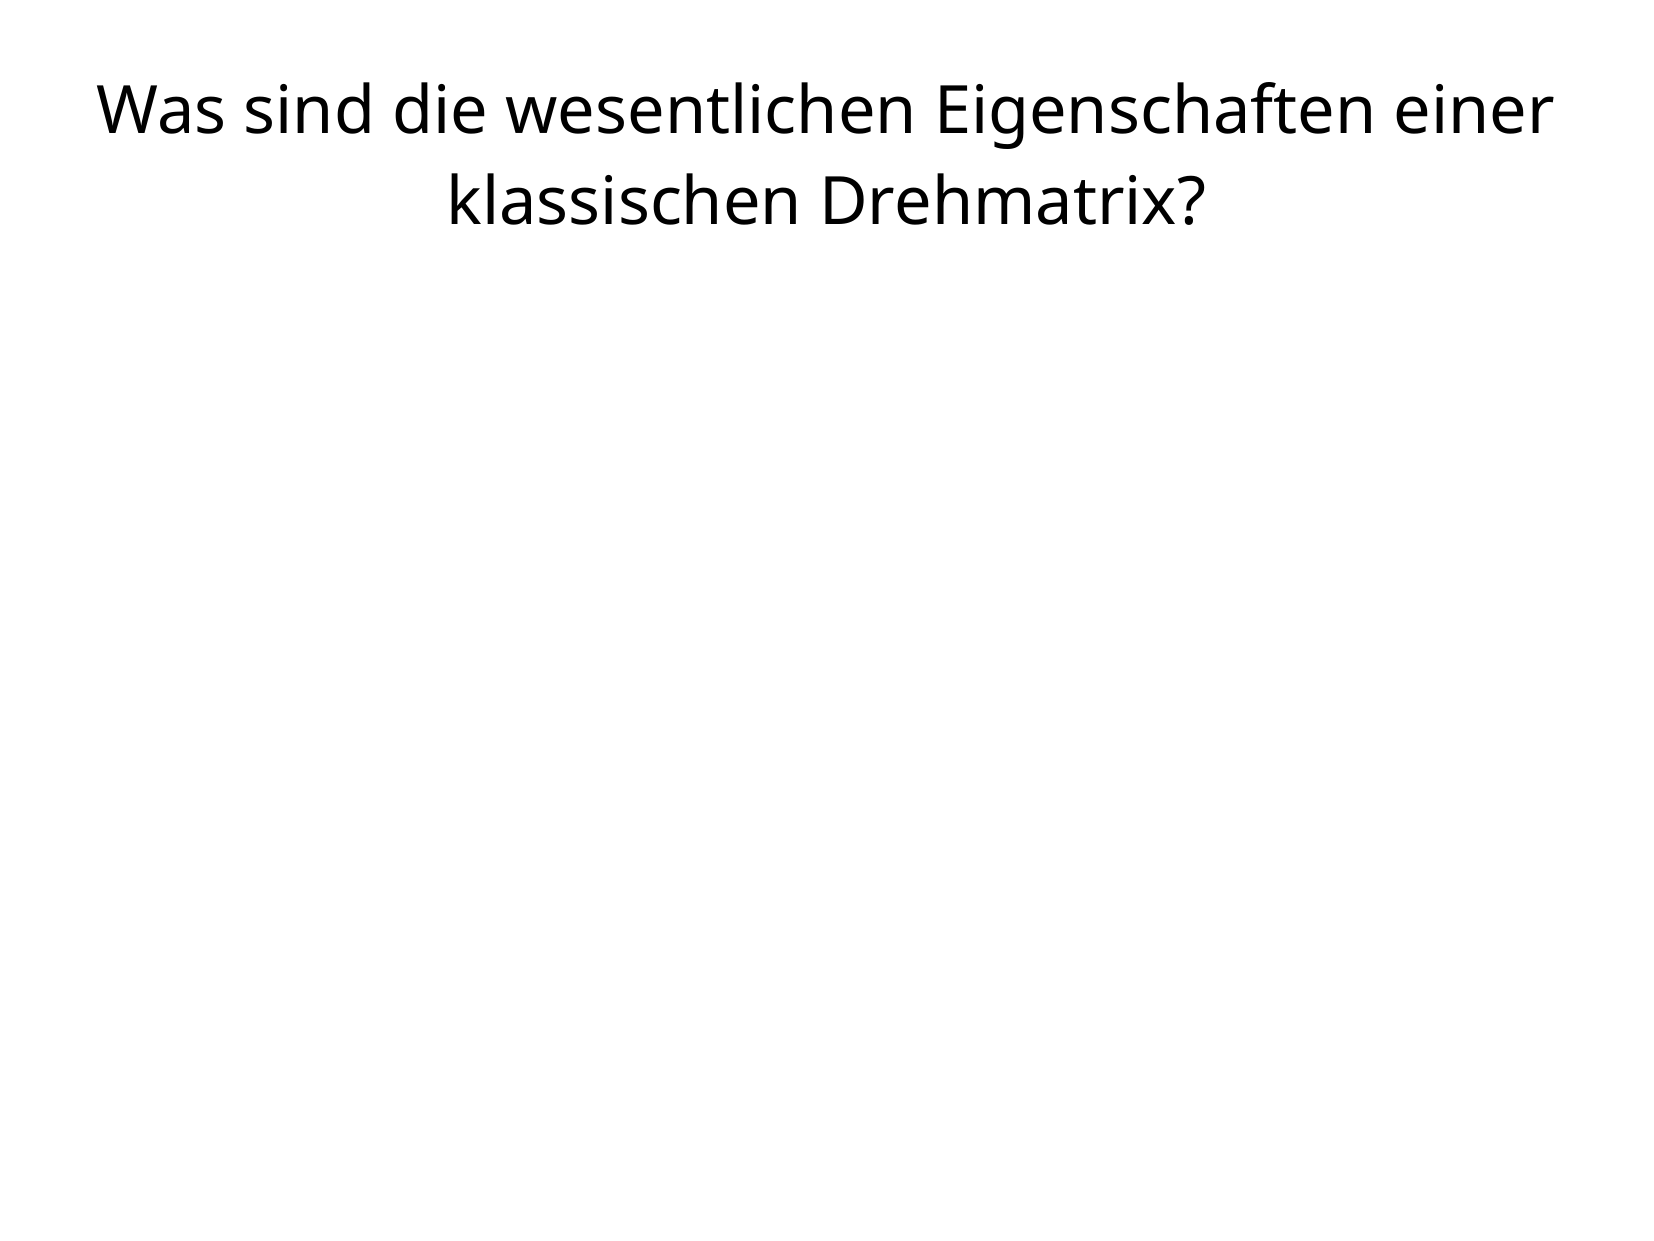

# Was sind die wesentlichen Eigenschaften einer klassischen Drehmatrix?